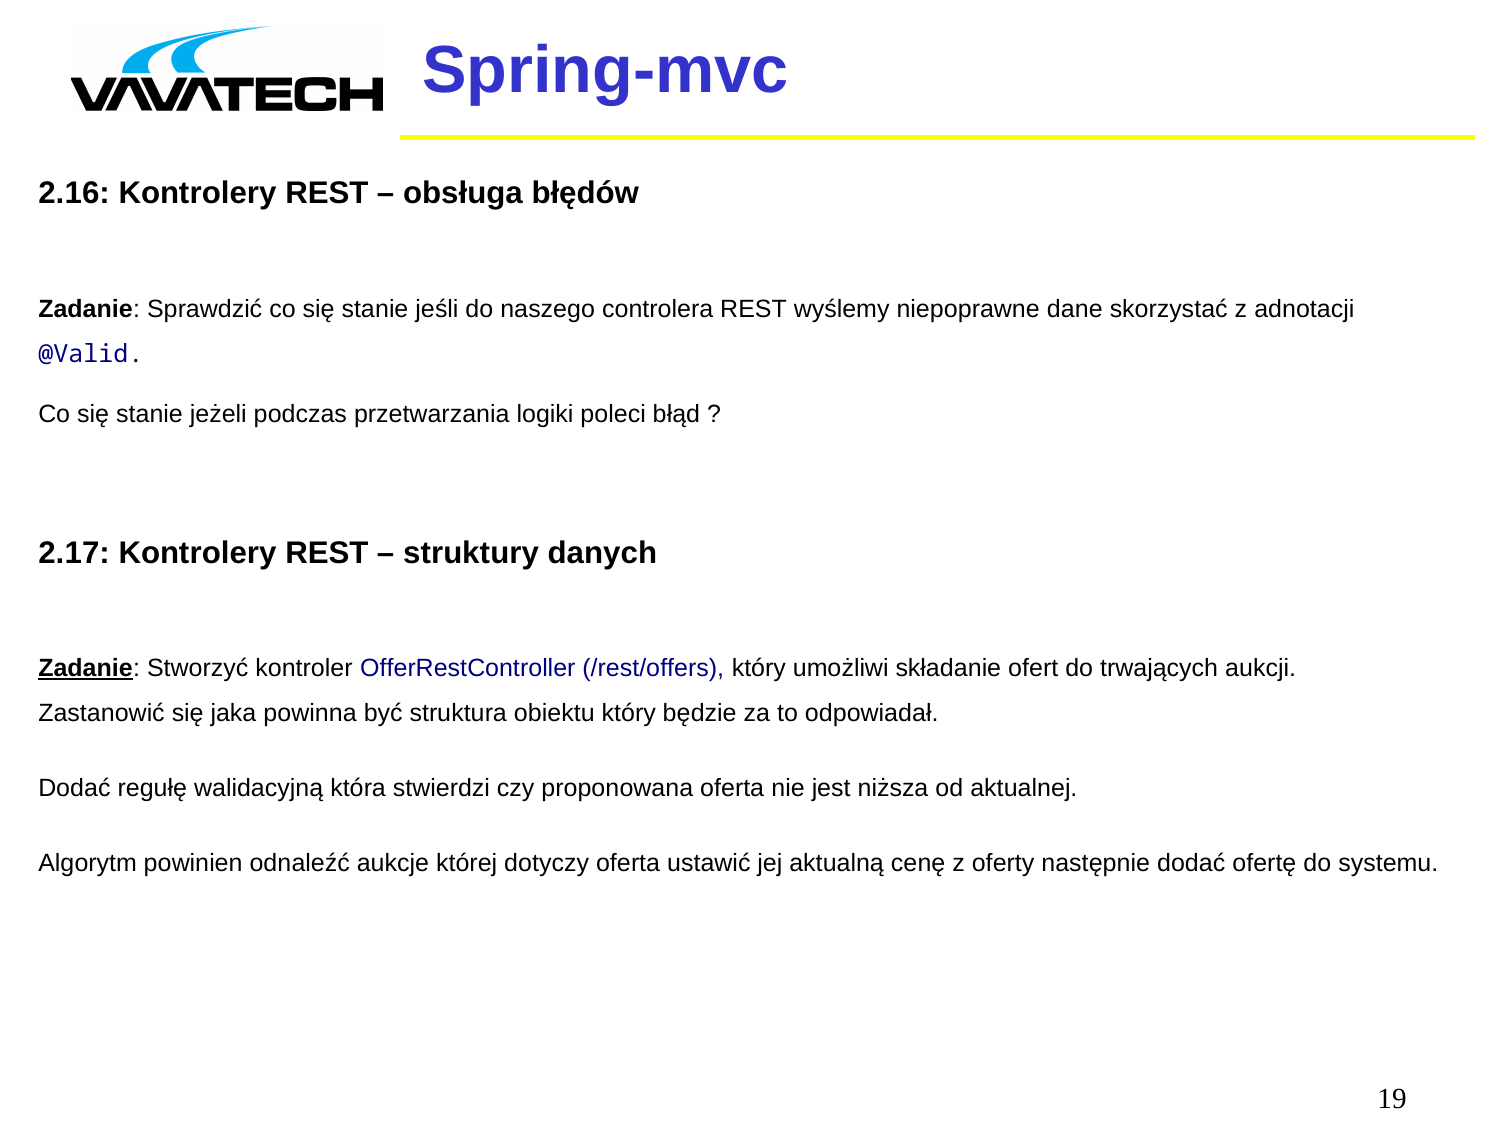

# Spring-mvc
2.16: Kontrolery REST – obsługa błędów
Zadanie: Sprawdzić co się stanie jeśli do naszego controlera REST wyślemy niepoprawne dane skorzystać z adnotacji @Valid.
Co się stanie jeżeli podczas przetwarzania logiki poleci błąd ?
2.17: Kontrolery REST – struktury danych
Zadanie: Stworzyć kontroler OfferRestController (/rest/offers), który umożliwi składanie ofert do trwających aukcji.
Zastanowić się jaka powinna być struktura obiektu który będzie za to odpowiadał.
Dodać regułę walidacyjną która stwierdzi czy proponowana oferta nie jest niższa od aktualnej.
Algorytm powinien odnaleźć aukcje której dotyczy oferta ustawić jej aktualną cenę z oferty następnie dodać ofertę do systemu.
19